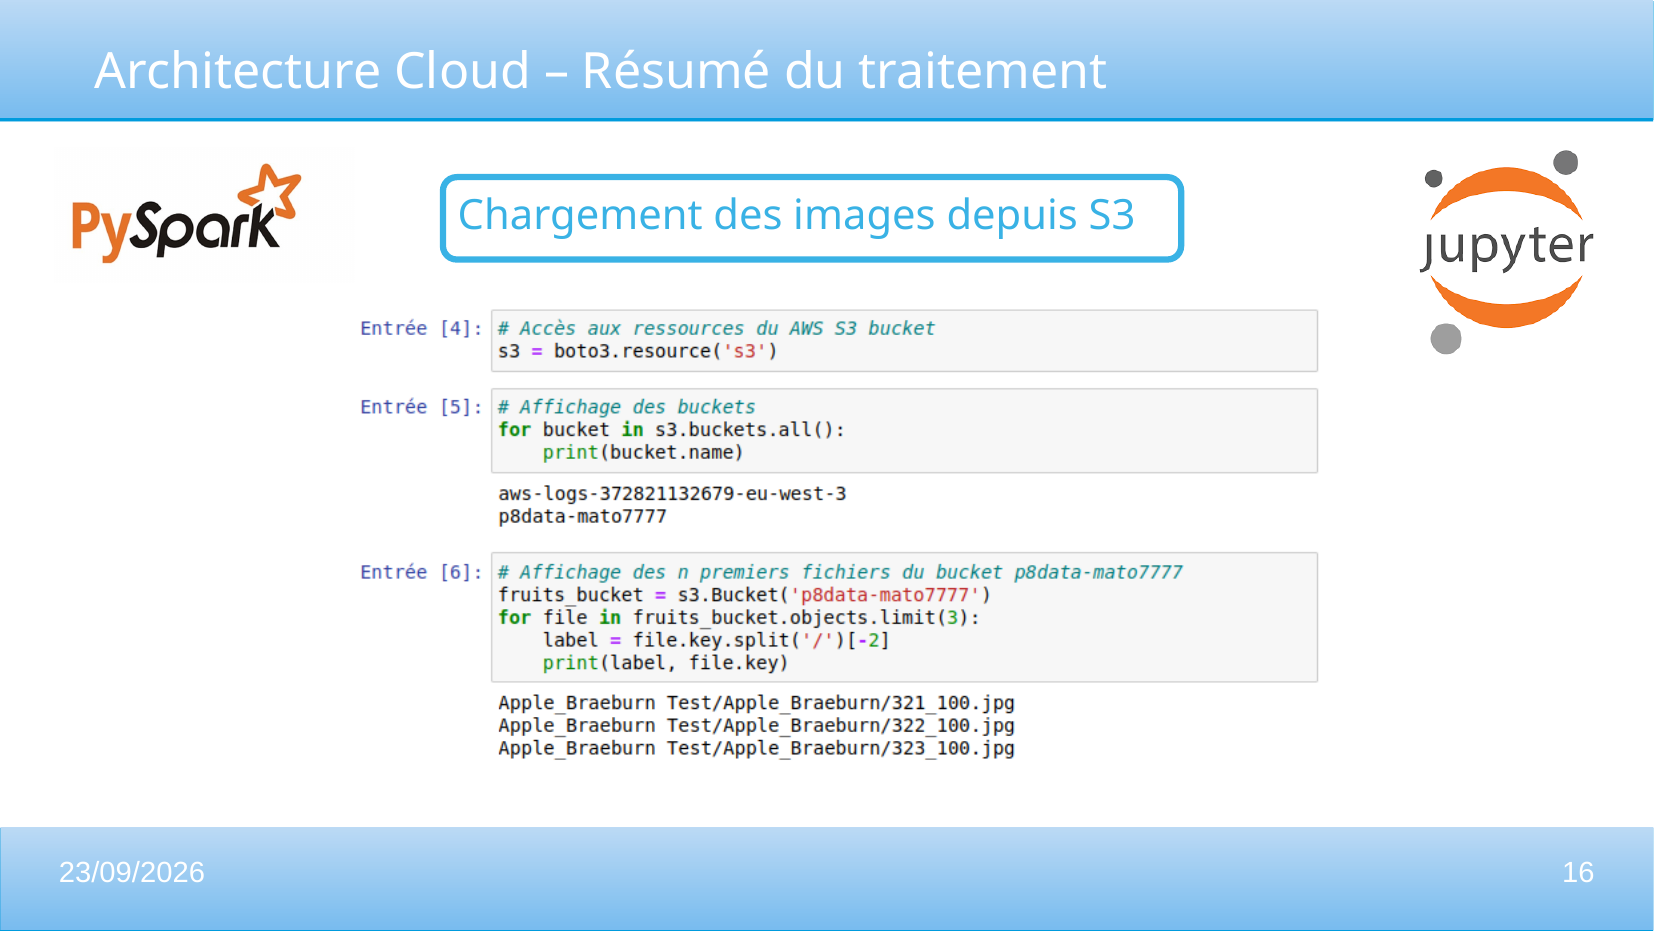

# Architecture Cloud – Résumé du traitement
Chargement des images depuis S3
16